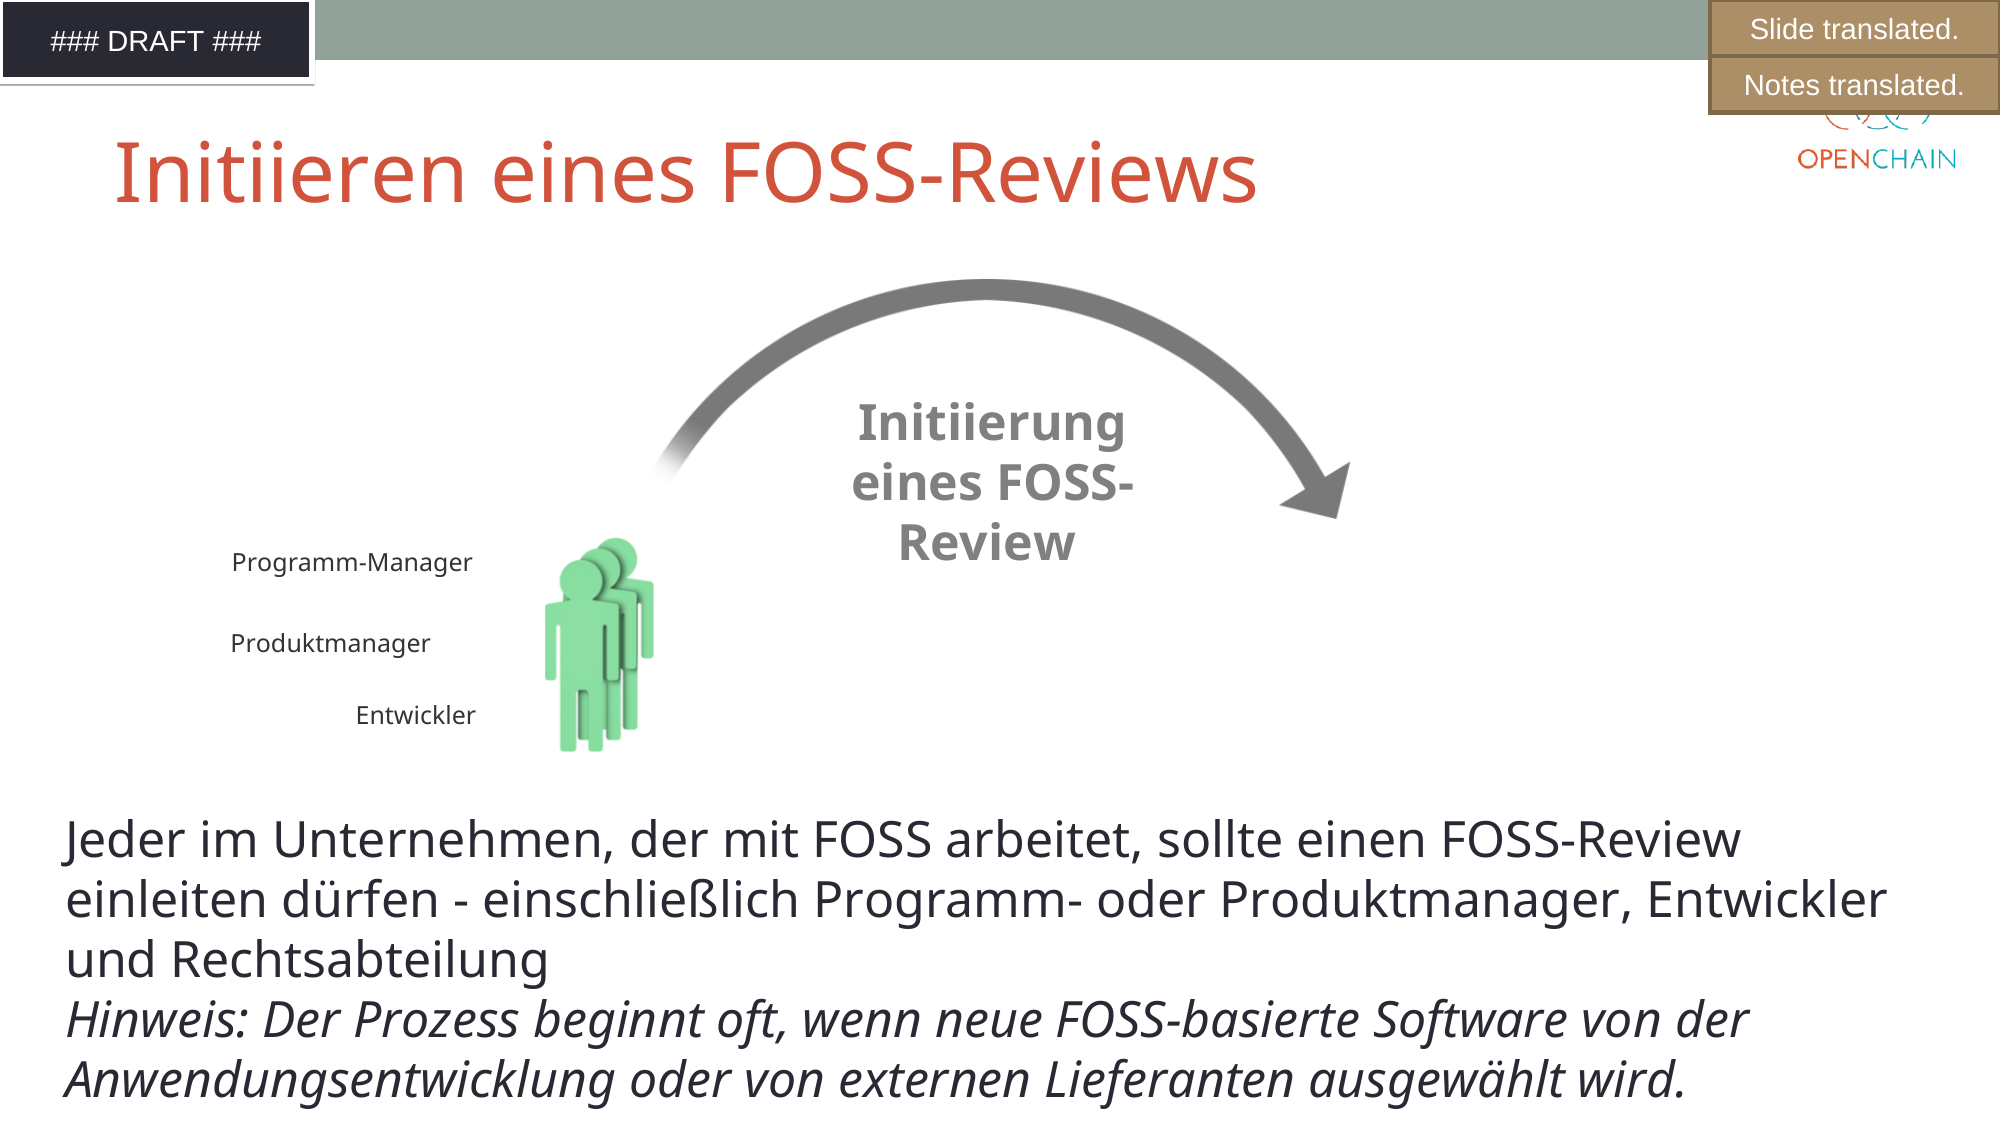

Slide translated.
Notes translated.
# Initiieren eines FOSS-Reviews
Initiierung eines FOSS-Review
Programm-Manager
Produktmanager
Entwickler
Jeder im Unternehmen, der mit FOSS arbeitet, sollte einen FOSS-Review einleiten dürfen - einschließlich Programm- oder Produktmanager, Entwickler und Rechtsabteilung
Hinweis: Der Prozess beginnt oft, wenn neue FOSS-basierte Software von der Anwendungsentwicklung oder von externen Lieferanten ausgewählt wird.